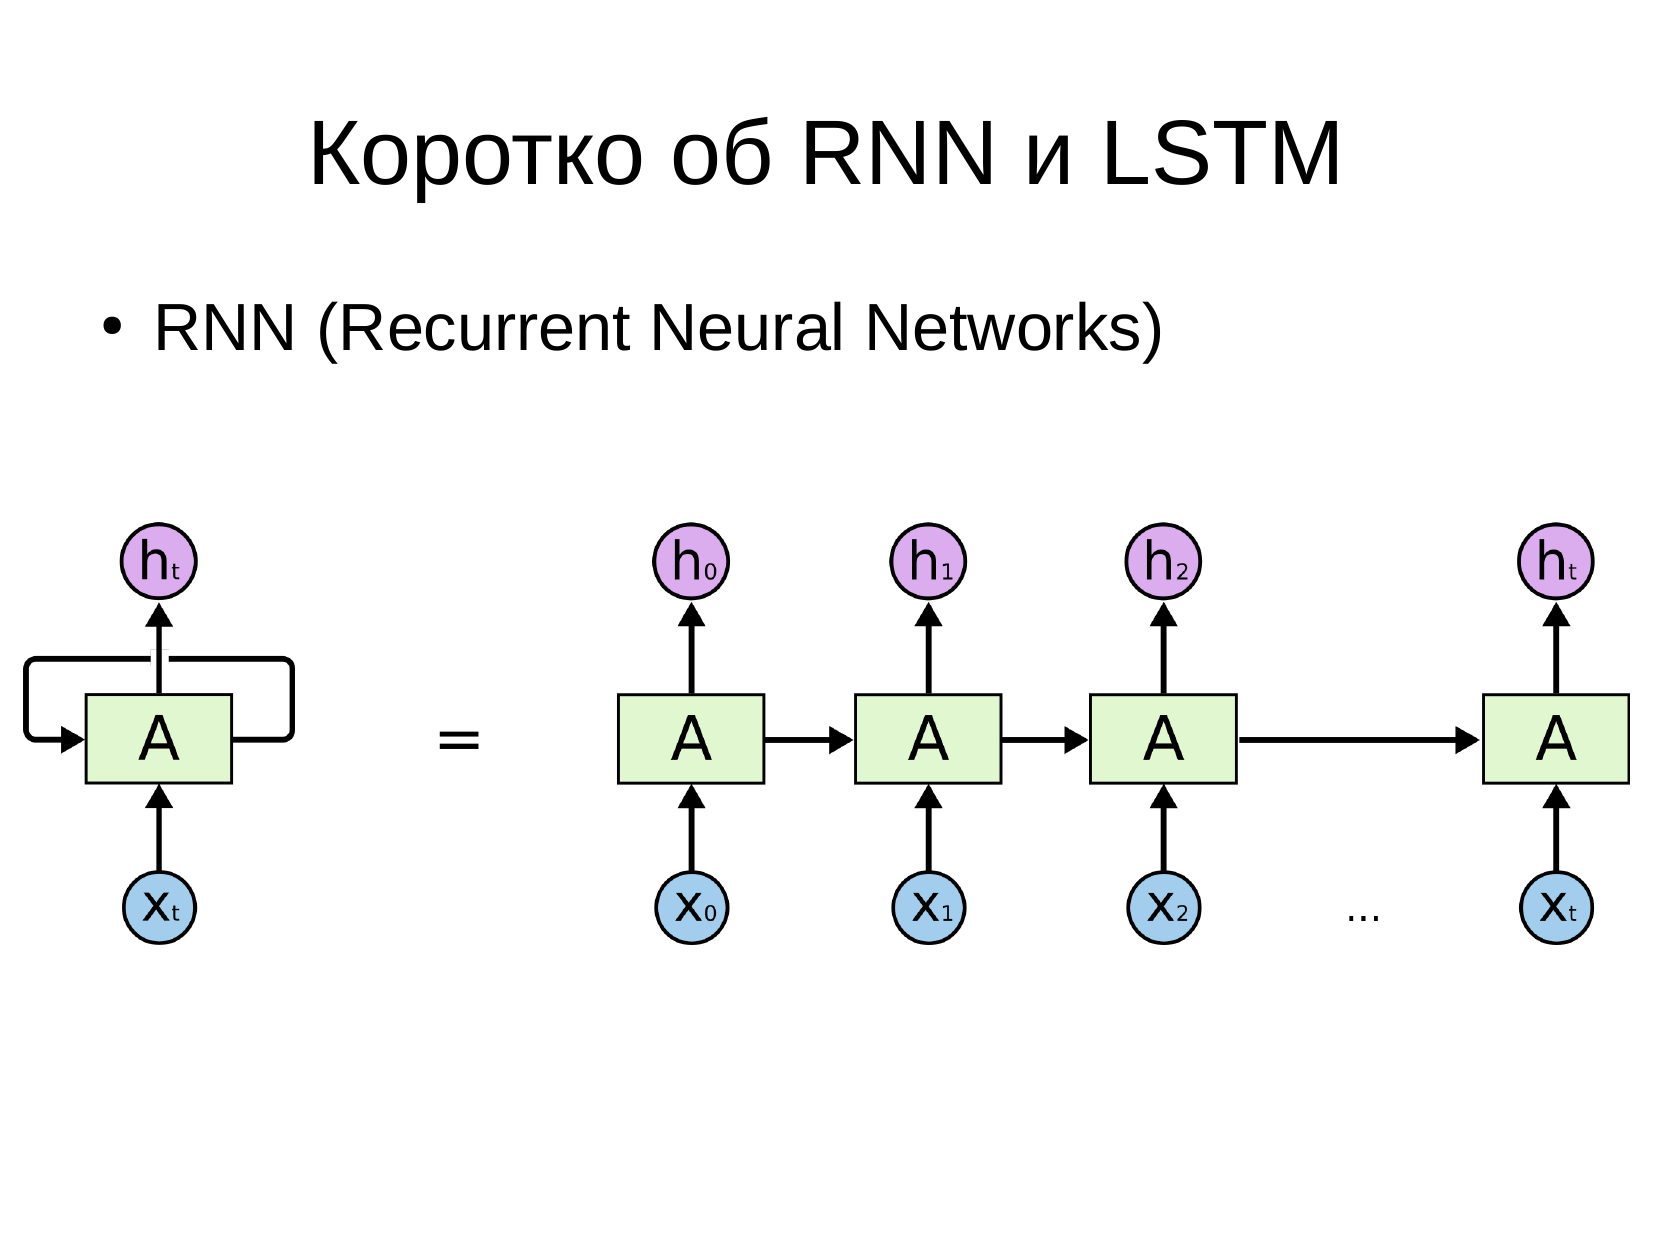

# Коротко об RNN и LSTM
RNN (Recurrent Neural Networks)